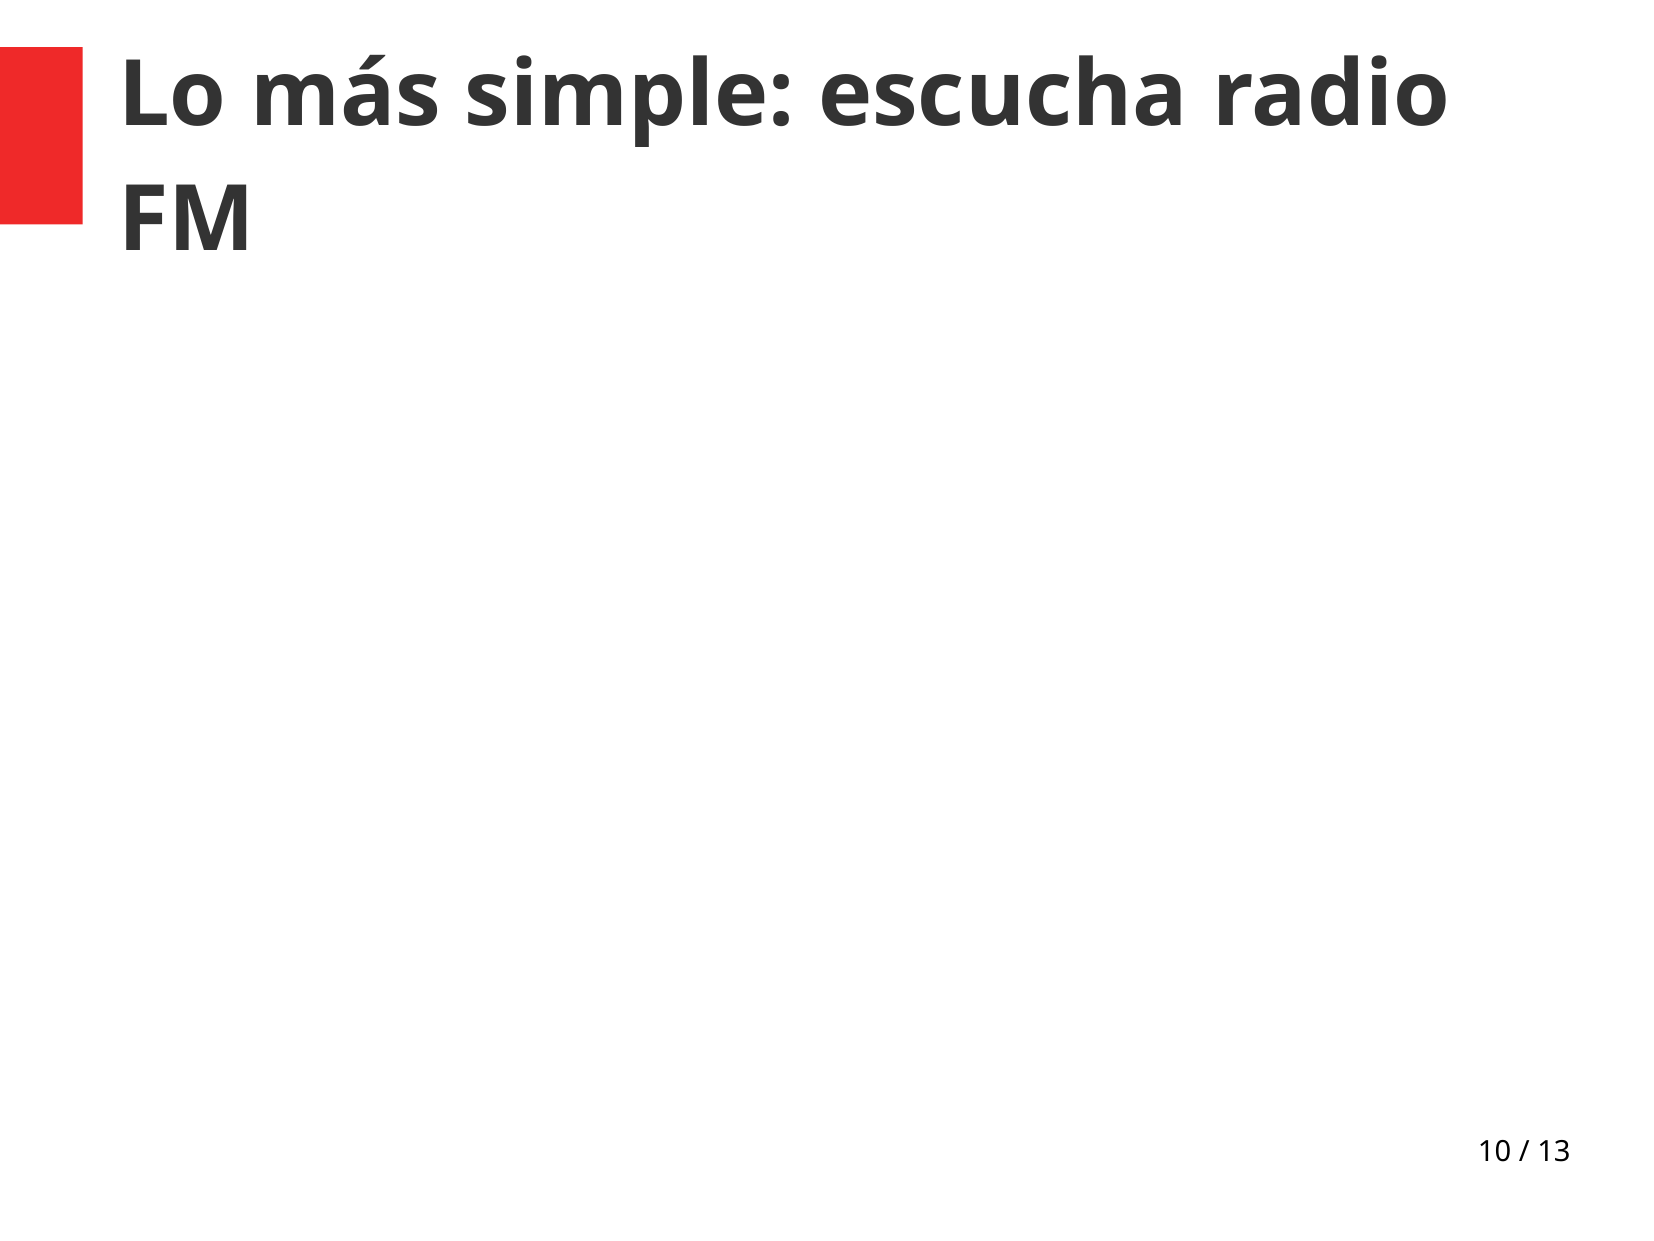

# Lo más simple: escucha radio FM
10